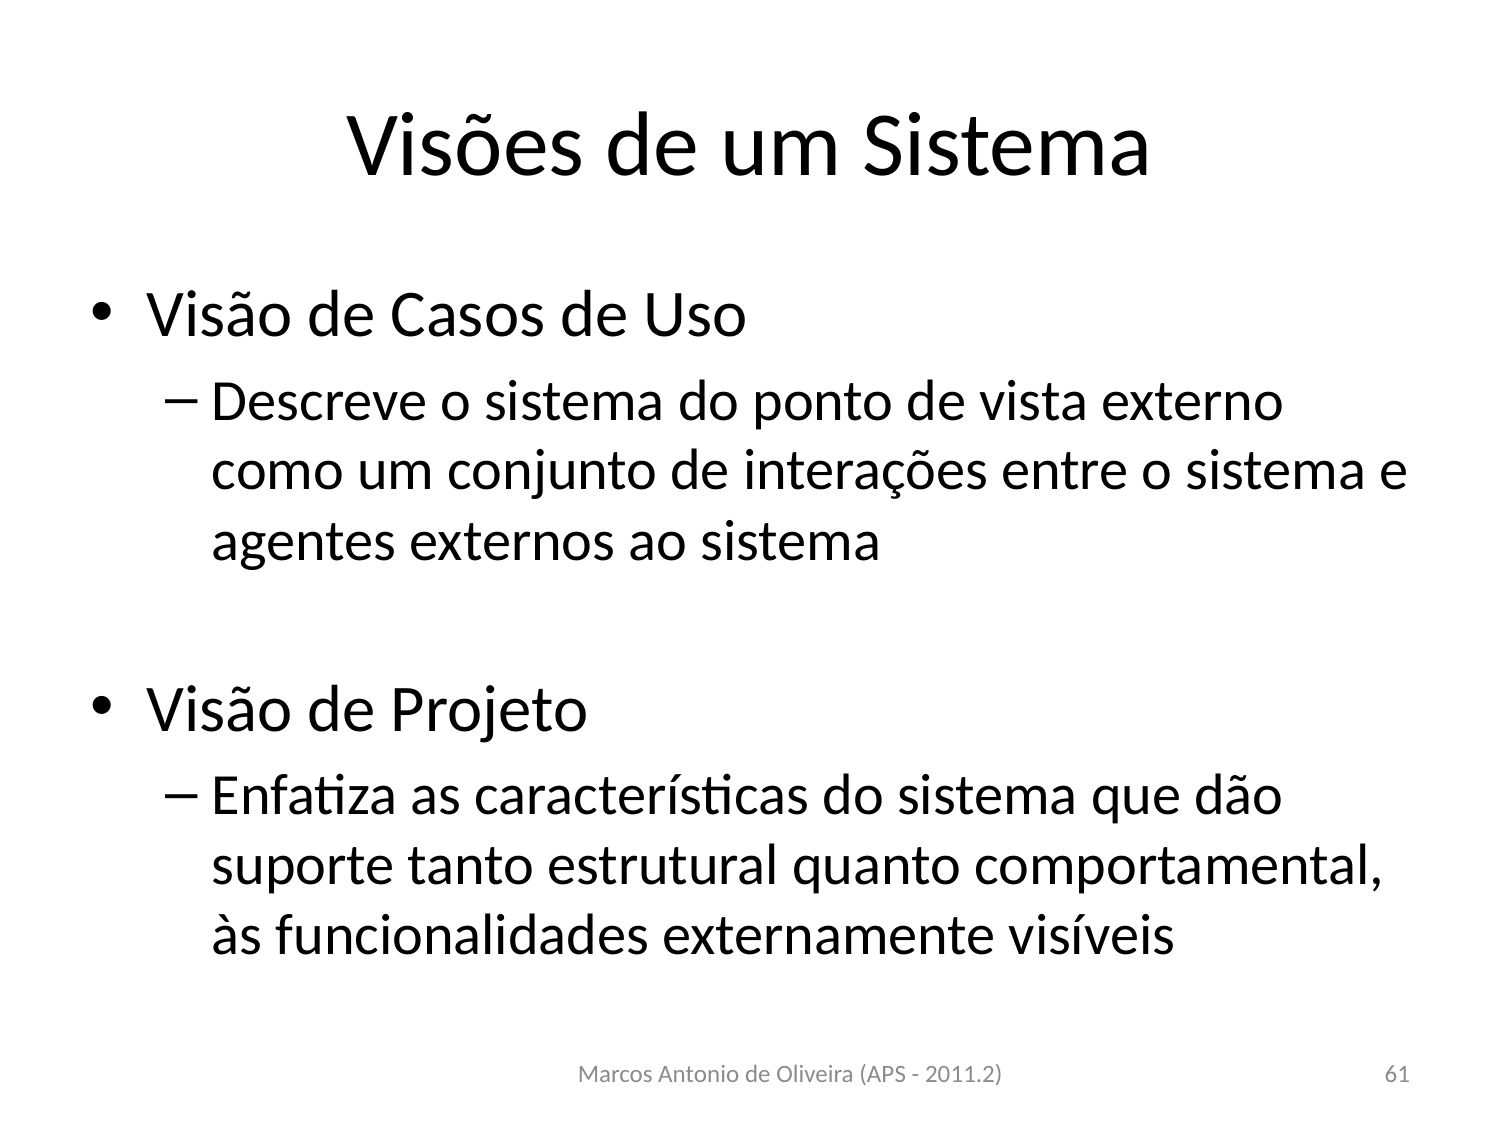

# Visões de um Sistema
Visão de Casos de Uso
Descreve o sistema do ponto de vista externo como um conjunto de interações entre o sistema e agentes externos ao sistema
Visão de Projeto
Enfatiza as características do sistema que dão suporte tanto estrutural quanto comportamental, às funcionalidades externamente visíveis
Marcos Antonio de Oliveira (APS - 2011.2)